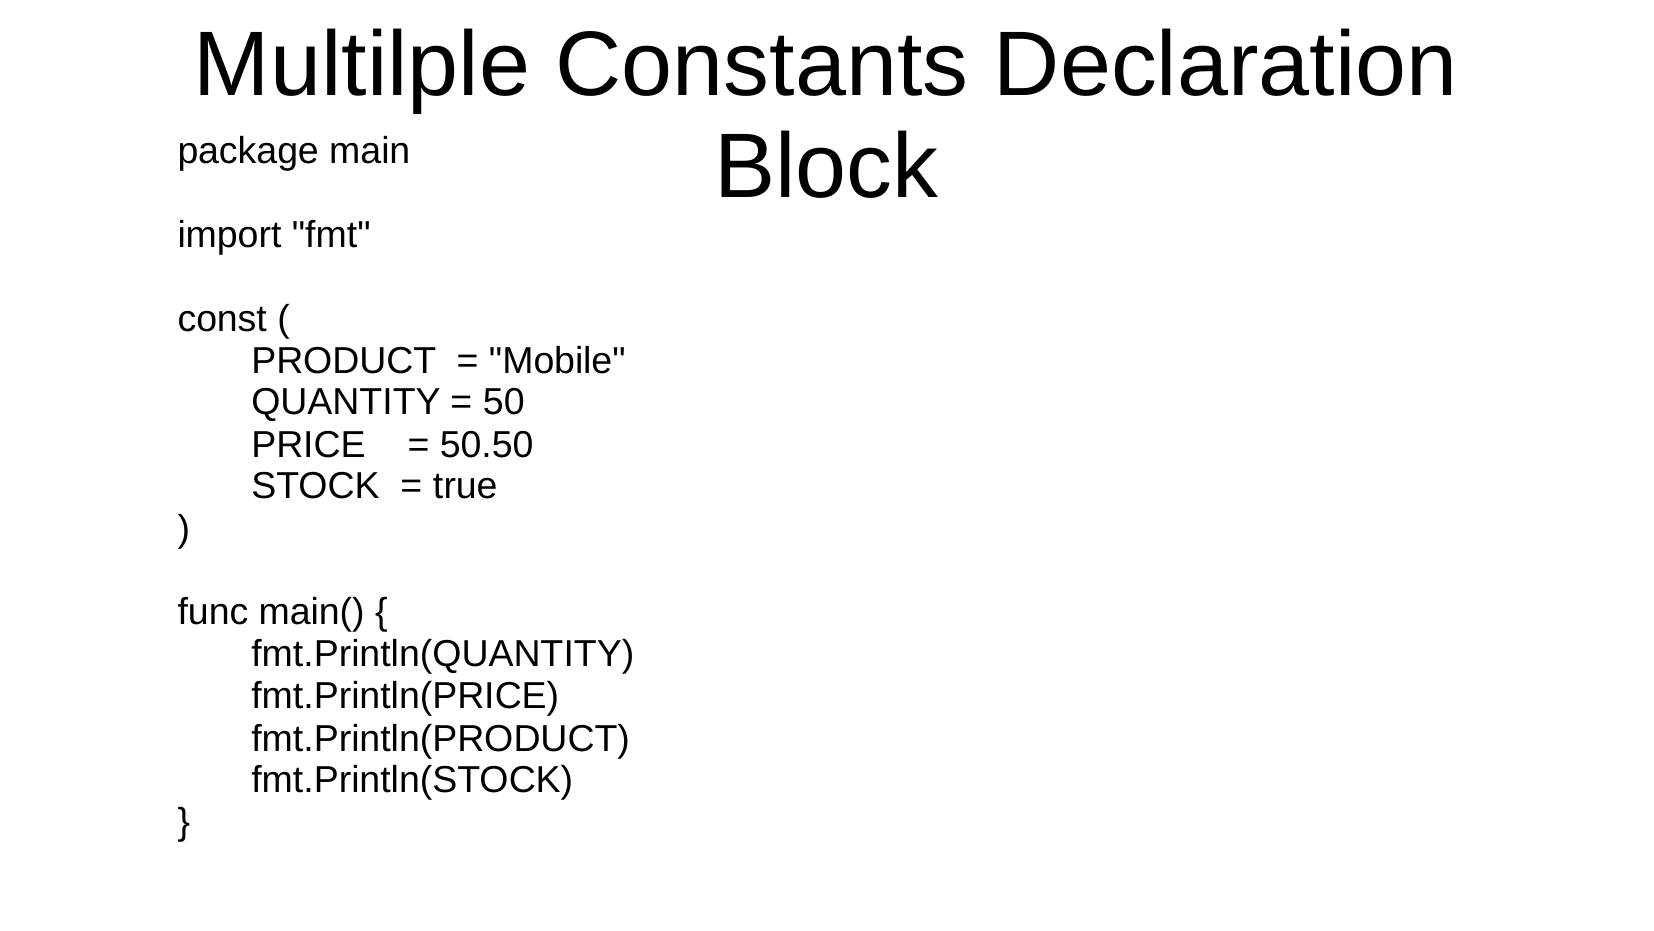

# Multilple Constants Declaration Block
package main
import "fmt"
const (
	PRODUCT = "Mobile"
	QUANTITY = 50
	PRICE = 50.50
	STOCK = true
)
func main() {
	fmt.Println(QUANTITY)
	fmt.Println(PRICE)
	fmt.Println(PRODUCT)
	fmt.Println(STOCK)
}